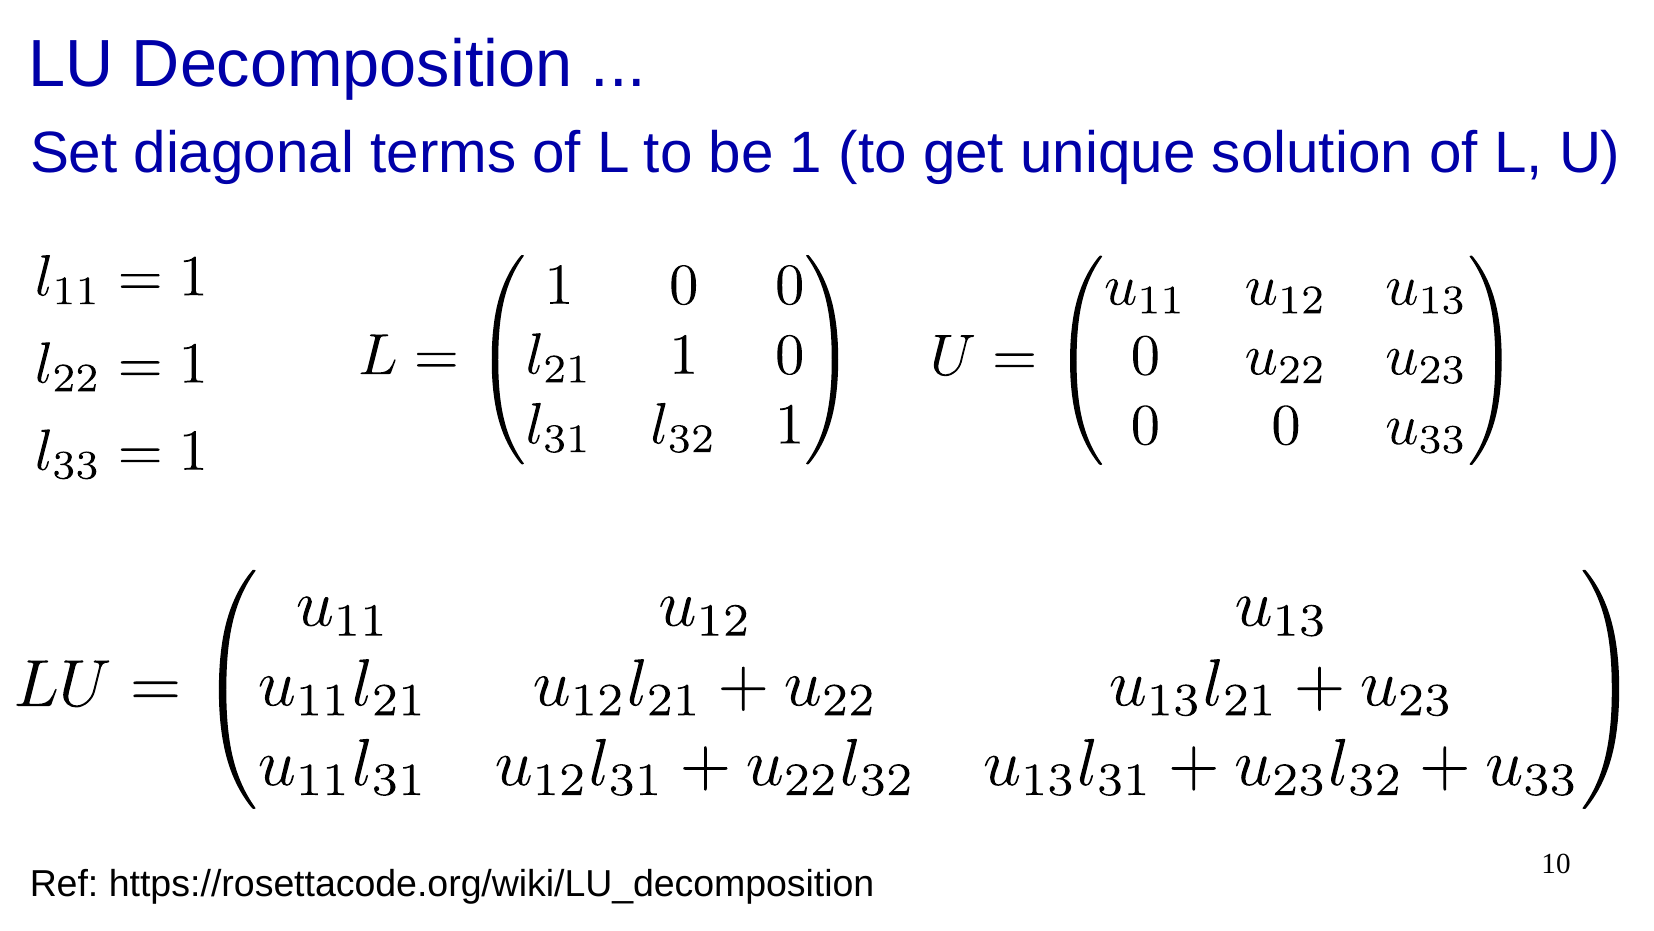

# LU Decomposition ...
Set diagonal terms of L to be 1 (to get unique solution of L, U)
10
Ref: https://rosettacode.org/wiki/LU_decomposition